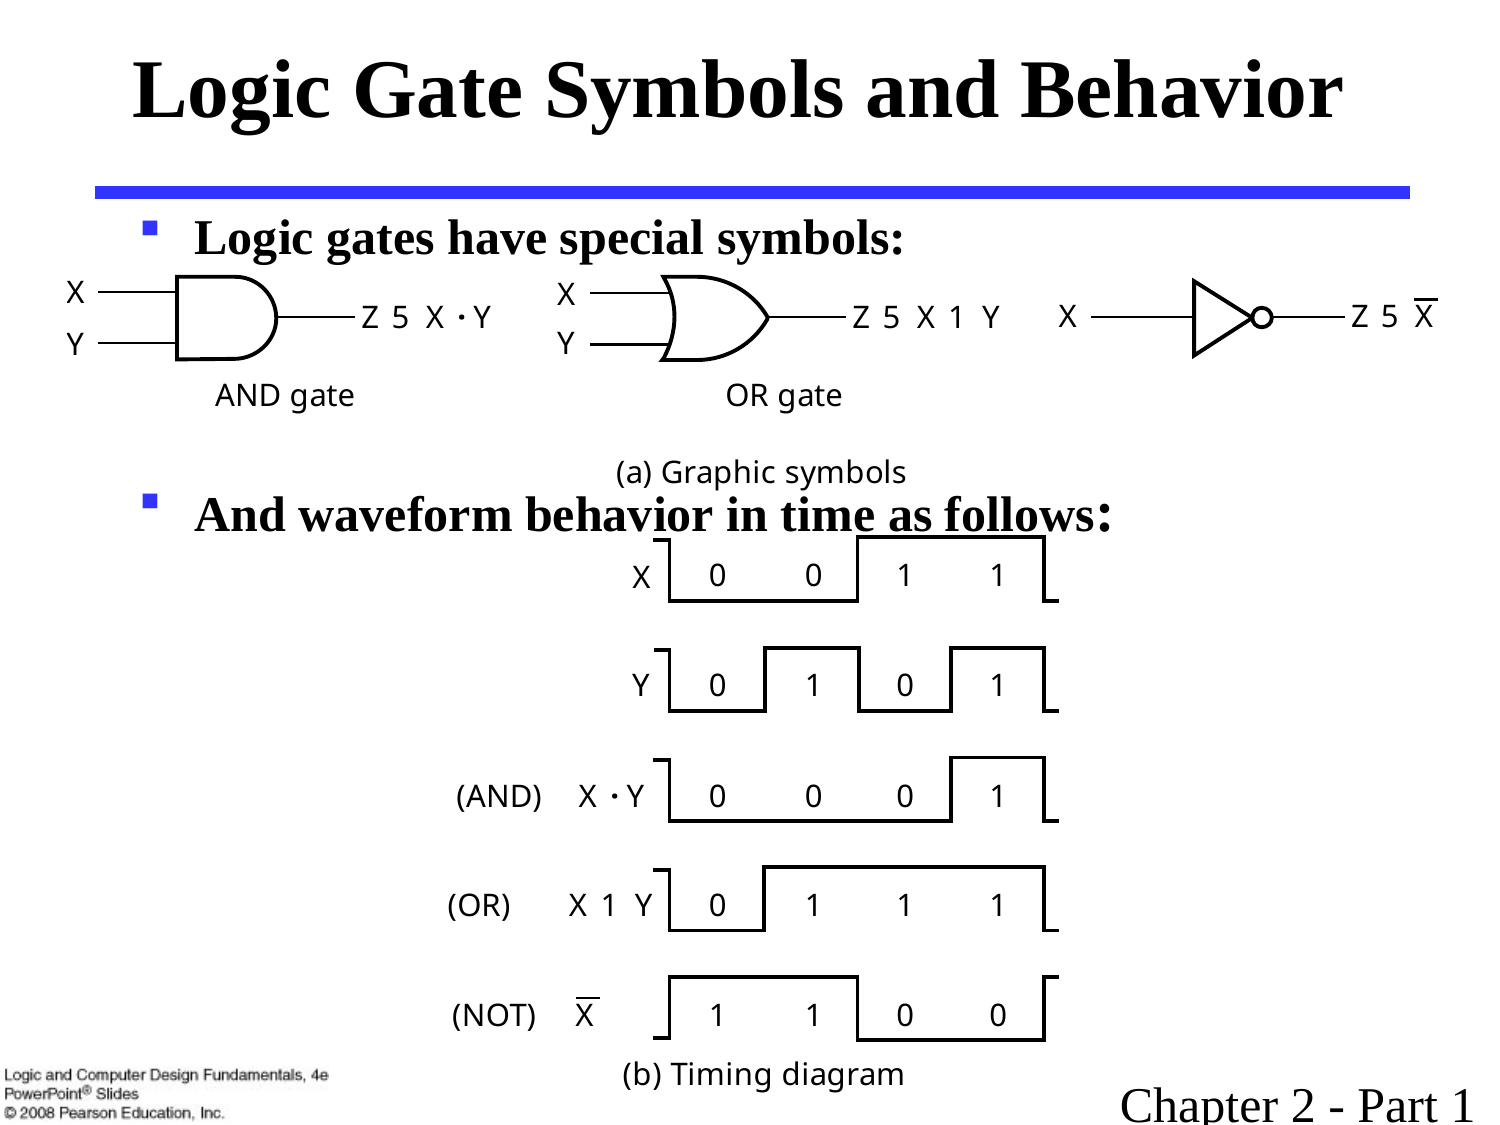

# Logic Gate Symbols and Behavior
Logic gates have special symbols:
And waveform behavior in time as follows:
12